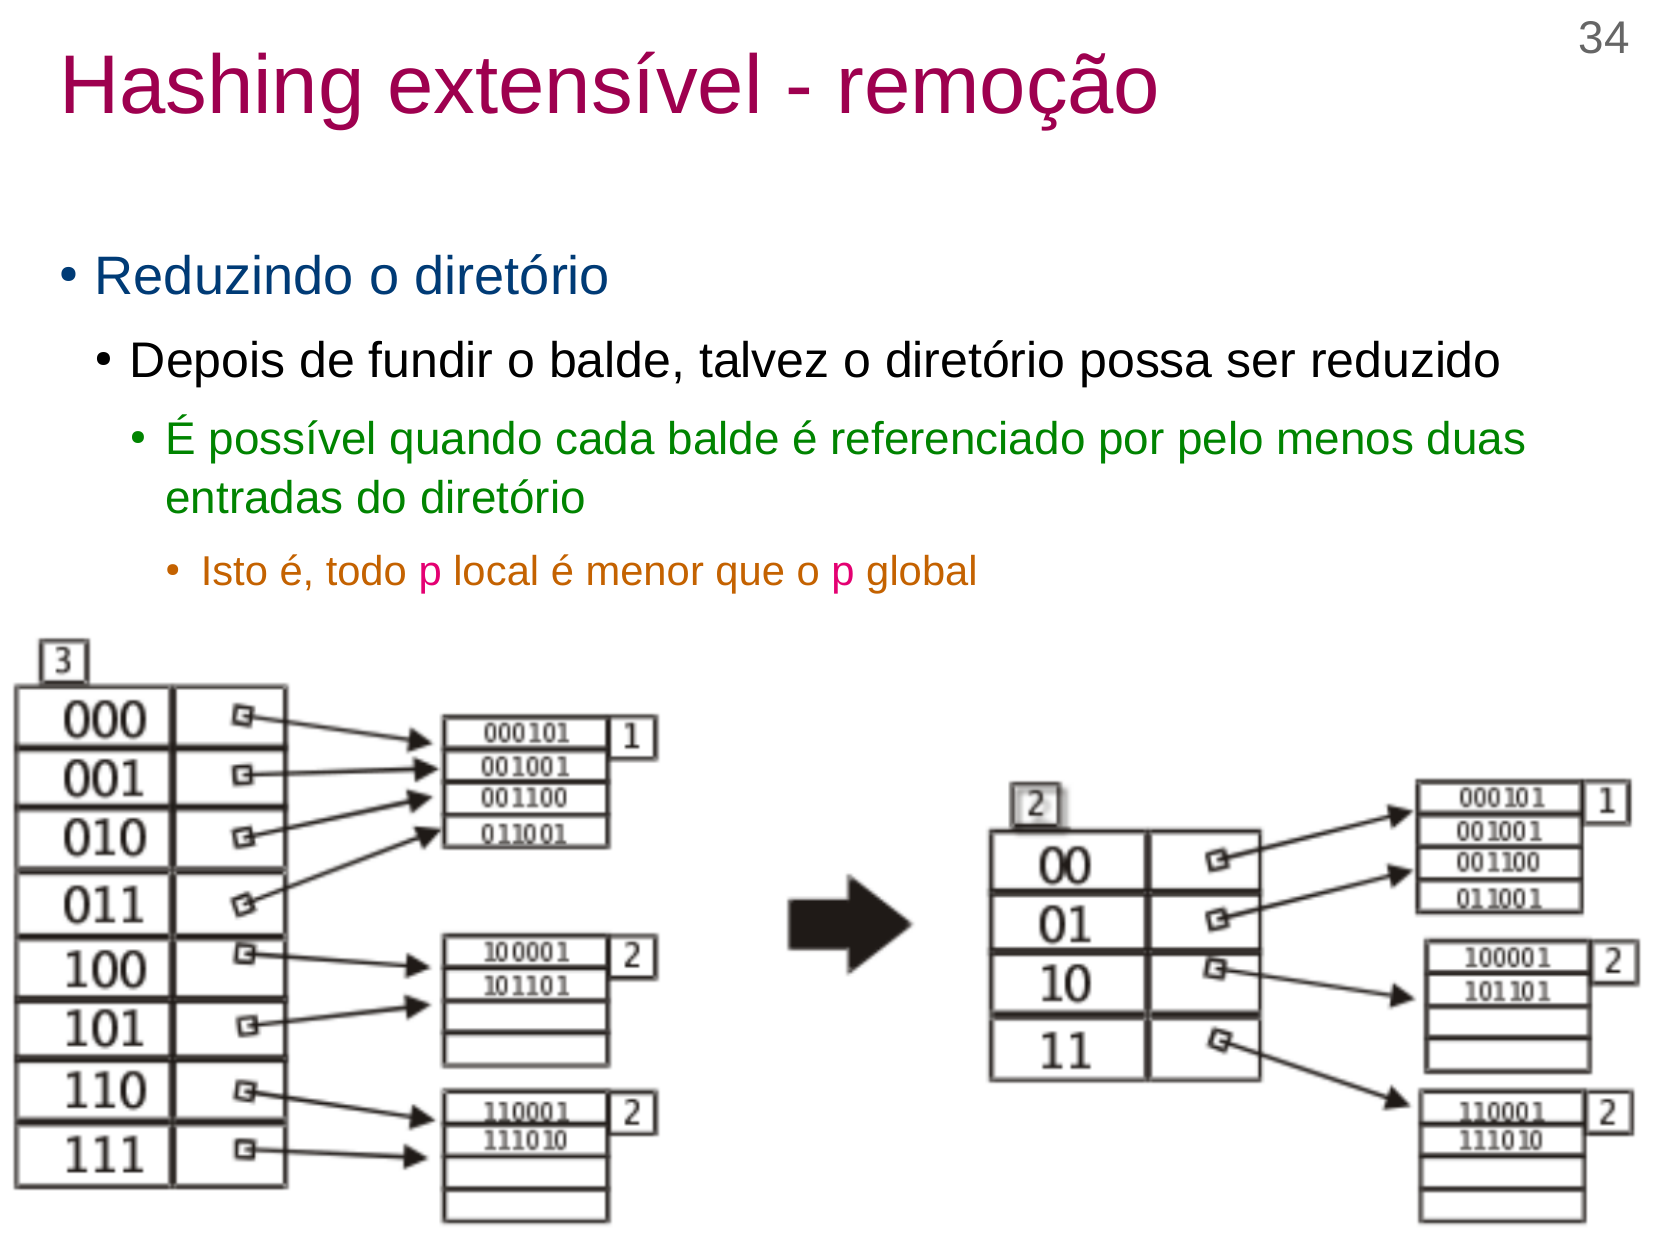

34
# Hashing extensível - remoção
Reduzindo o diretório
Depois de fundir o balde, talvez o diretório possa ser reduzido
É possível quando cada balde é referenciado por pelo menos duas entradas do diretório
Isto é, todo p local é menor que o p global